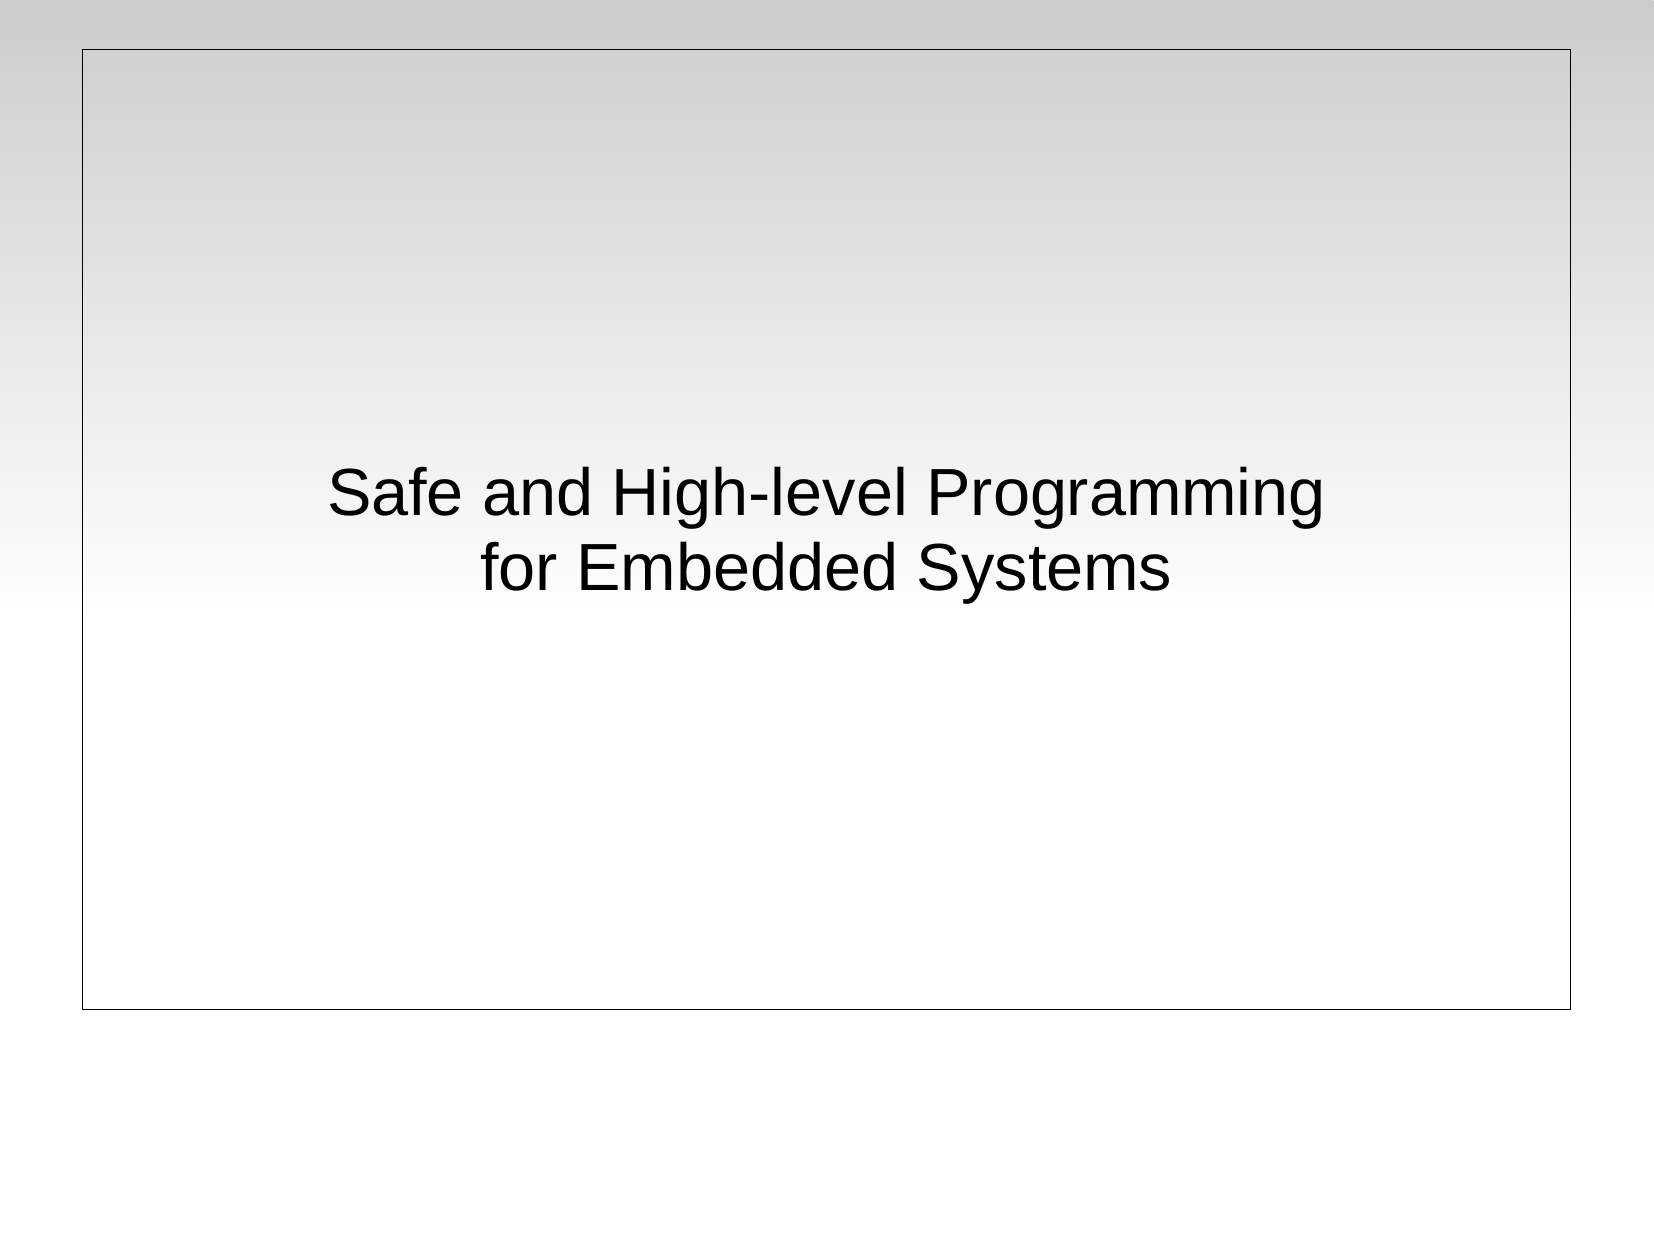

# Safe and High-level Programming
for Embedded Systems